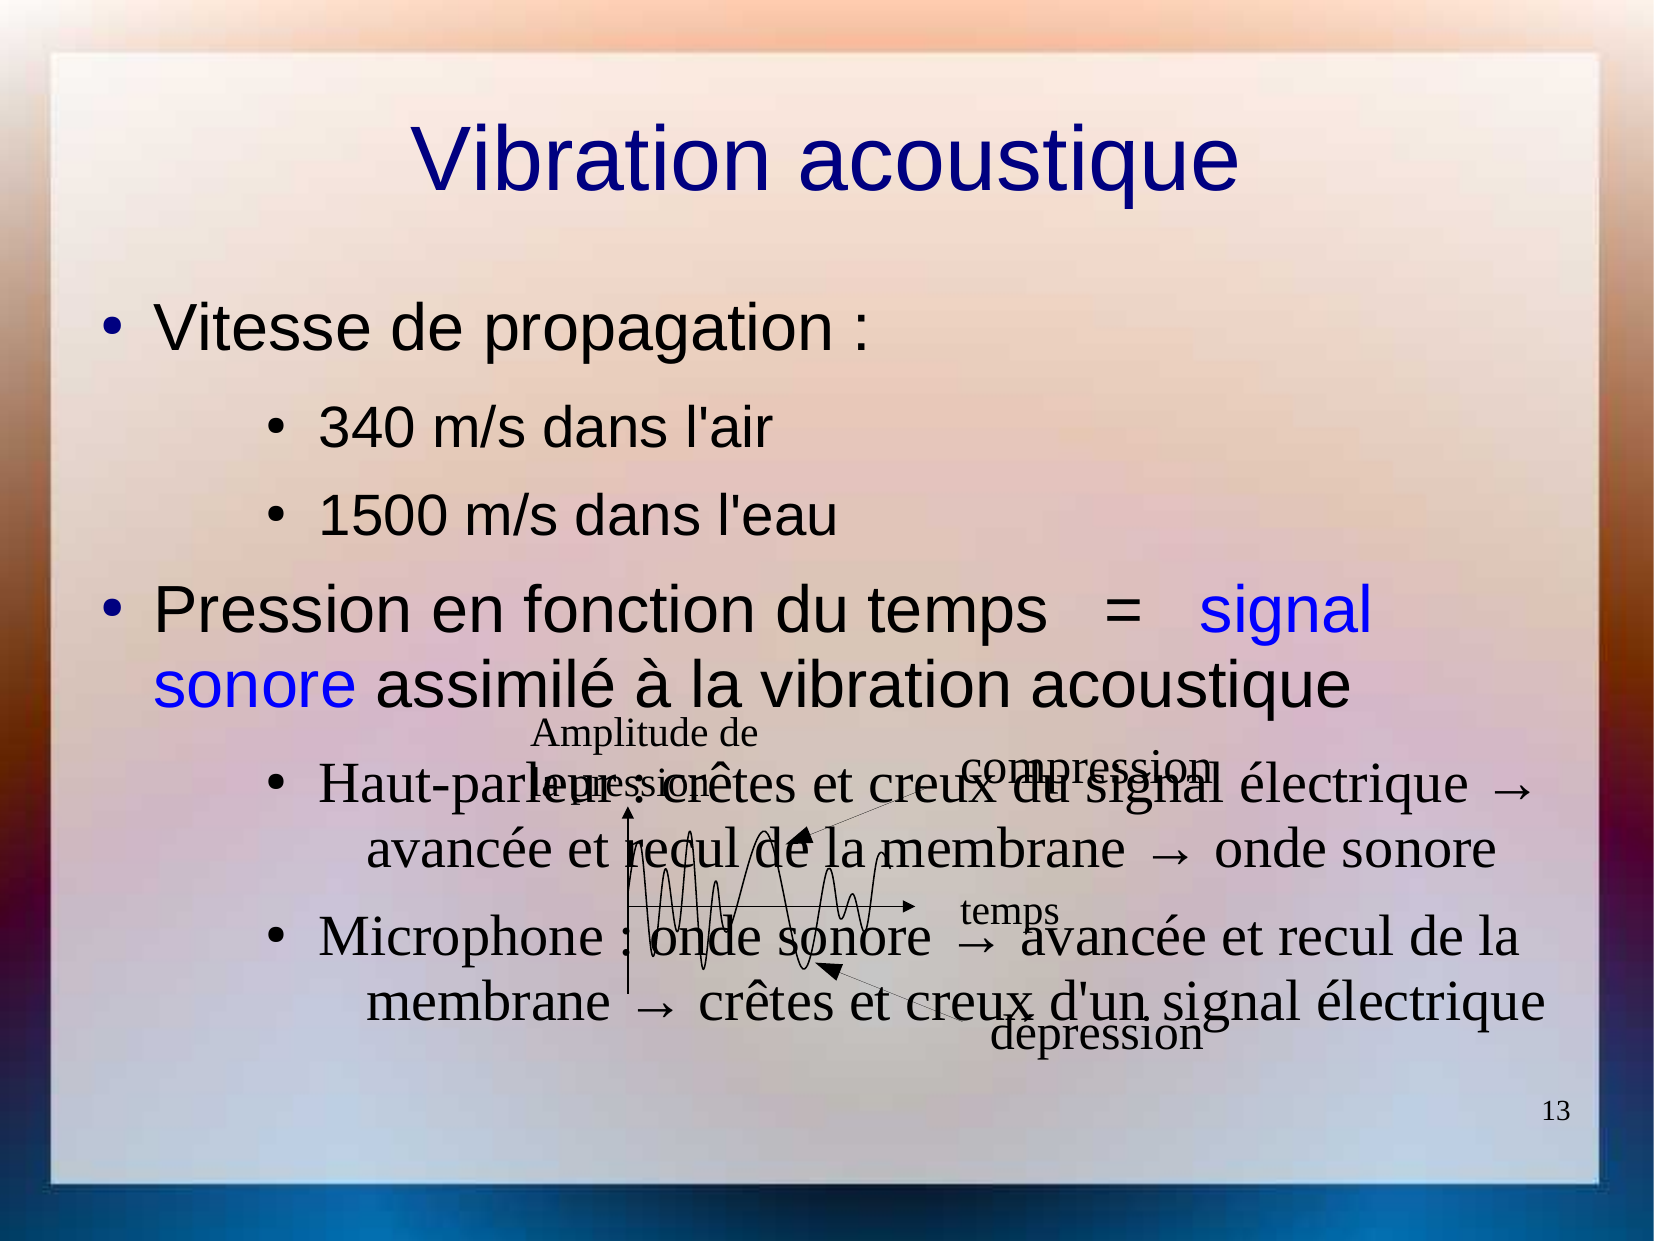

# Vibration acoustique
Vitesse de propagation :
340 m/s dans l'air
1500 m/s dans l'eau
Pression en fonction du temps = signal sonore assimilé à la vibration acoustique
Haut-parleur : crêtes et creux du signal électrique → avancée et recul de la membrane → onde sonore
Microphone : onde sonore → avancée et recul de la membrane → crêtes et creux d'un signal électrique
Amplitude de
la pression
compression
temps
dépression
13